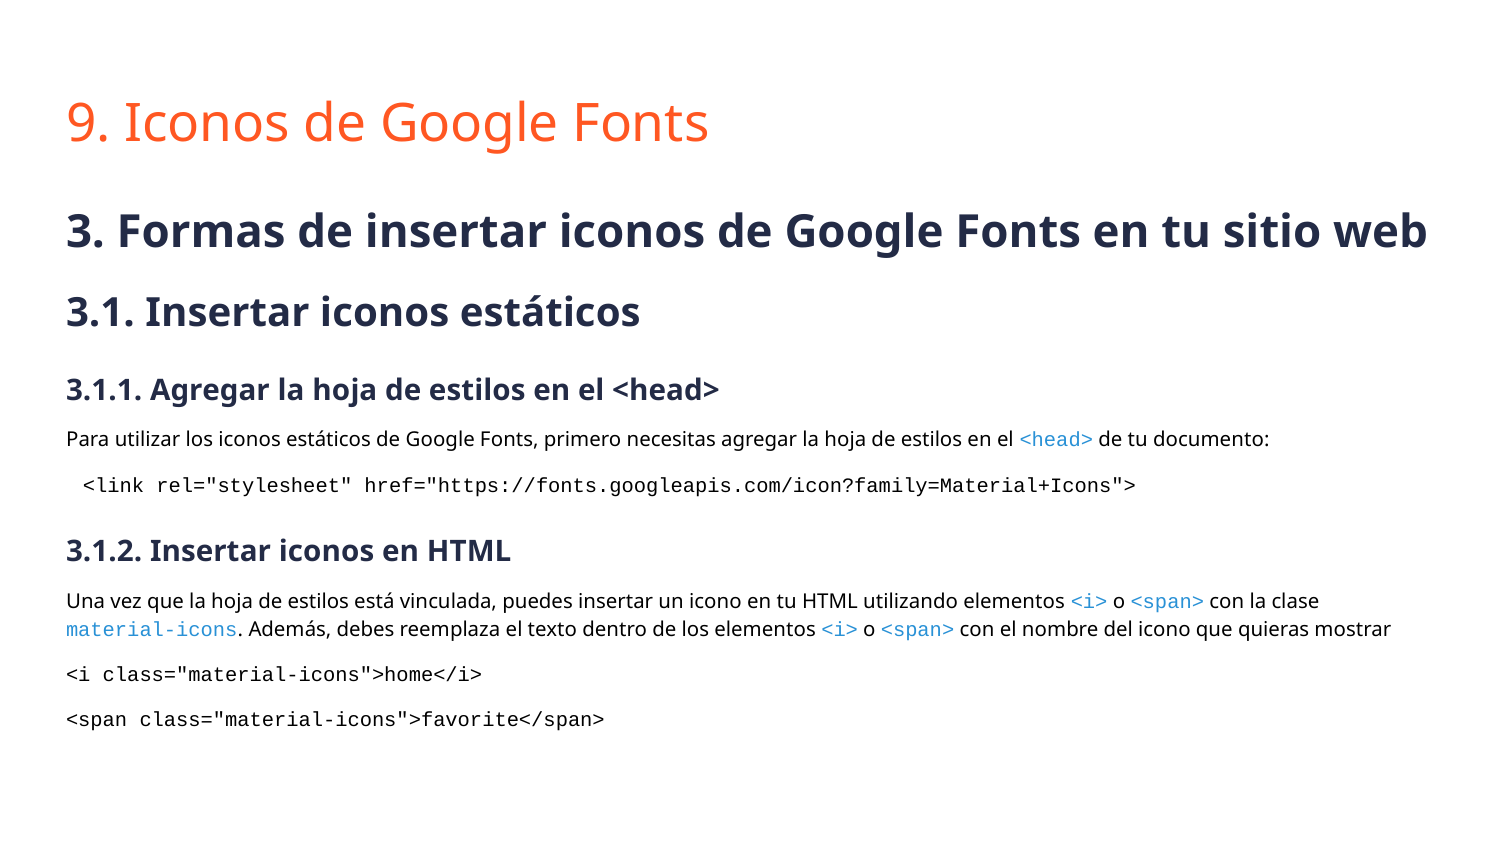

# 9. Iconos de Google Fonts
3. Formas de insertar iconos de Google Fonts en tu sitio web
3.1. Insertar iconos estáticos
3.1.1. Agregar la hoja de estilos en el <head>
Para utilizar los iconos estáticos de Google Fonts, primero necesitas agregar la hoja de estilos en el <head> de tu documento:
<link rel="stylesheet" href="https://fonts.googleapis.com/icon?family=Material+Icons">
3.1.2. Insertar iconos en HTML
Una vez que la hoja de estilos está vinculada, puedes insertar un icono en tu HTML utilizando elementos <i> o <span> con la clase material-icons. Además, debes reemplaza el texto dentro de los elementos <i> o <span> con el nombre del icono que quieras mostrar
<i class="material-icons">home</i>
<span class="material-icons">favorite</span>